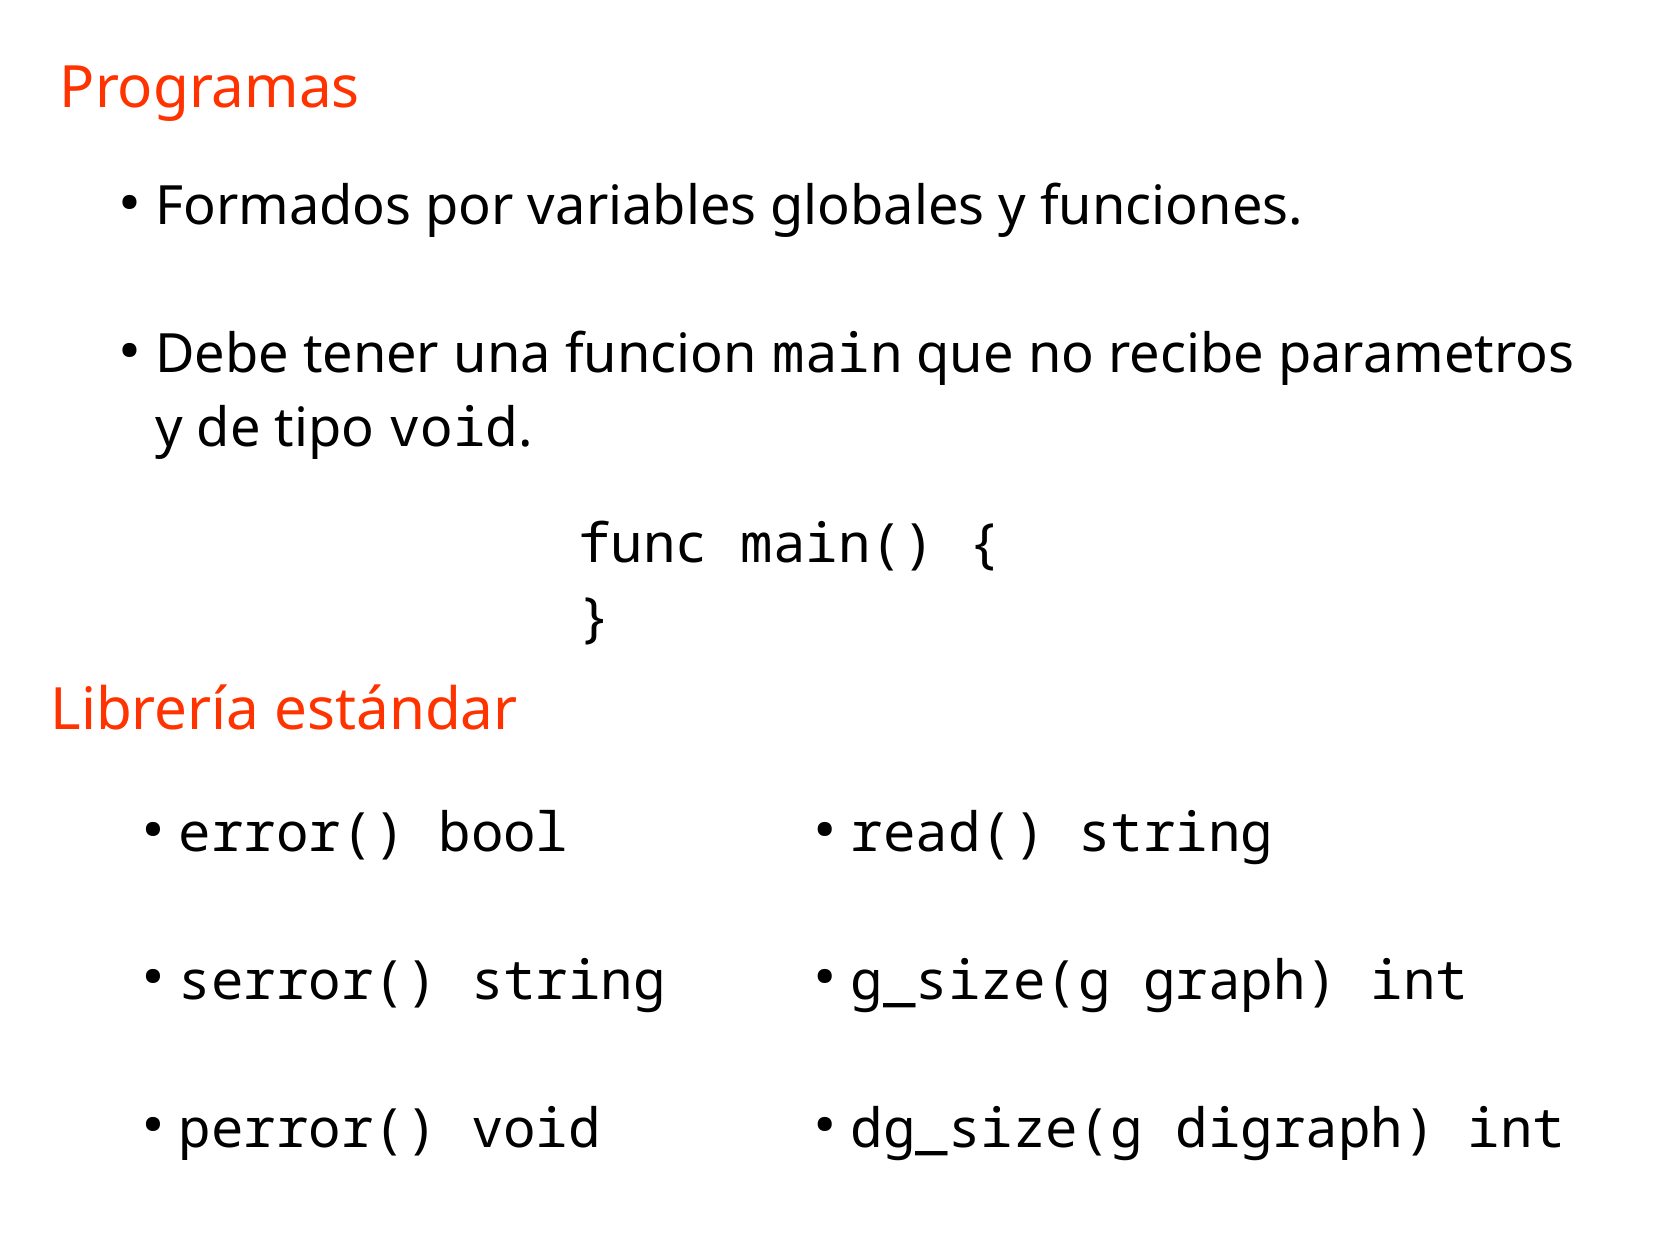

Programas
Formados por variables globales y funciones.
Debe tener una funcion main que no recibe parametros y de tipo void.
func main() {
}
Librería estándar
error() bool
serror() string
perror() void
read() string
g_size(g graph) int
dg_size(g digraph) int